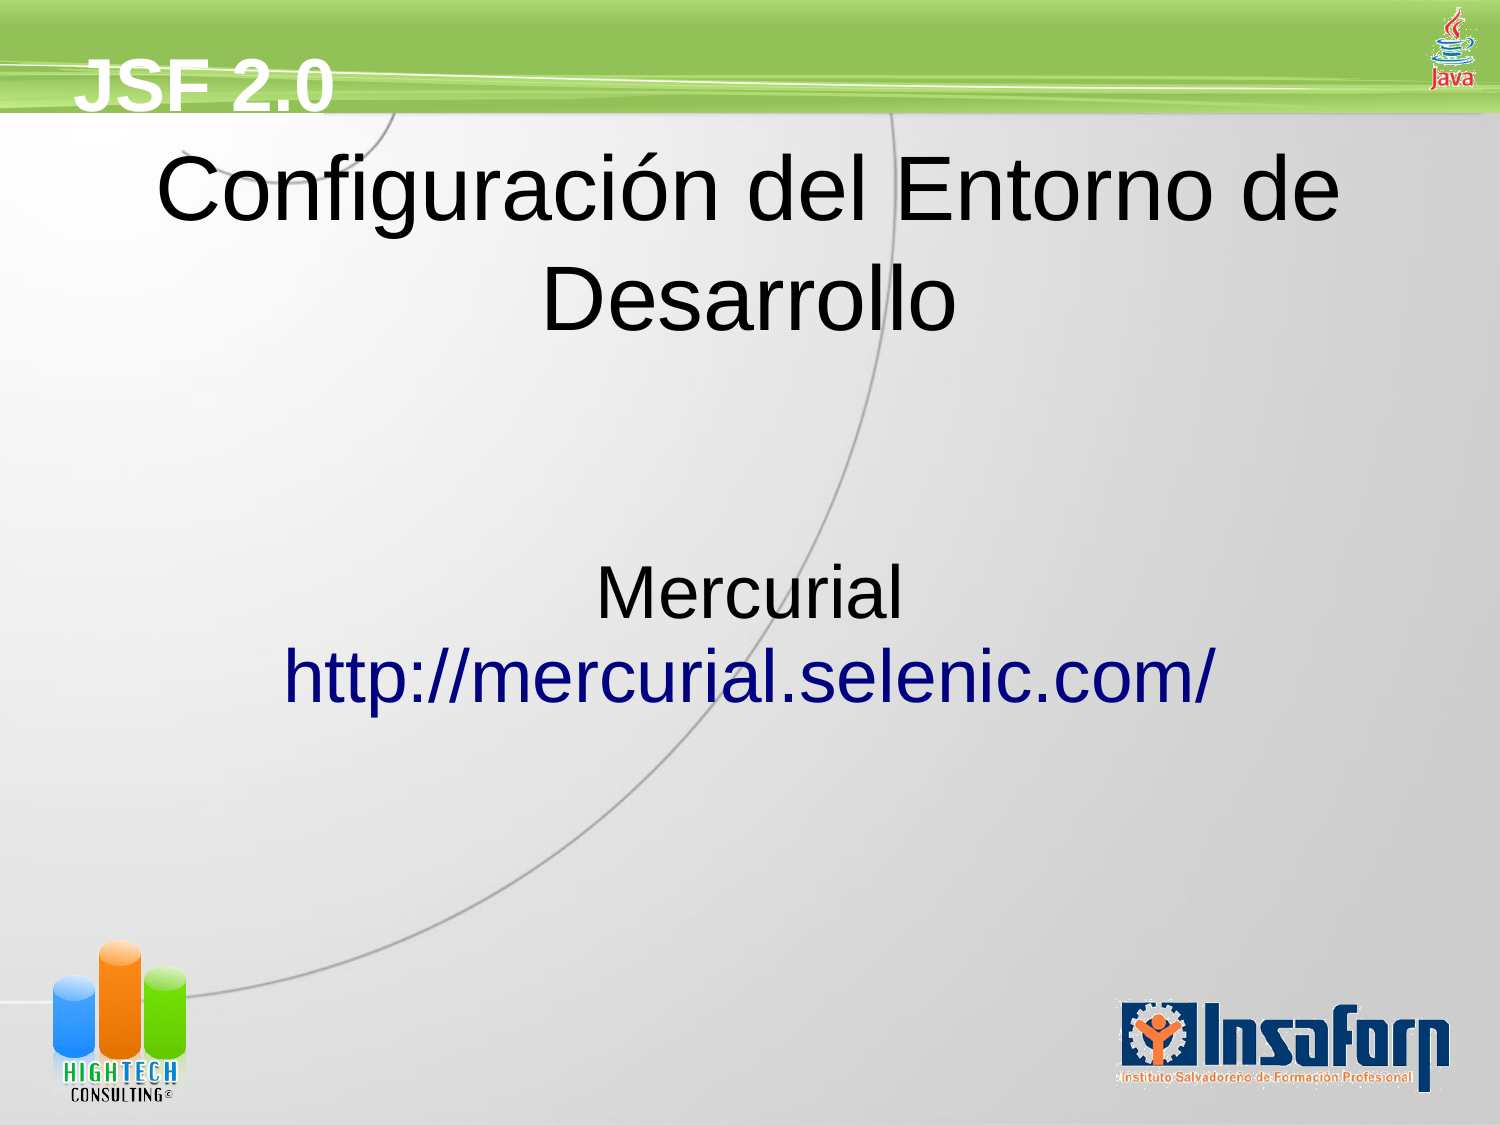

JSF 2.0
Configuración del Entorno de Desarrollo
# Mercurial
http://mercurial.selenic.com/